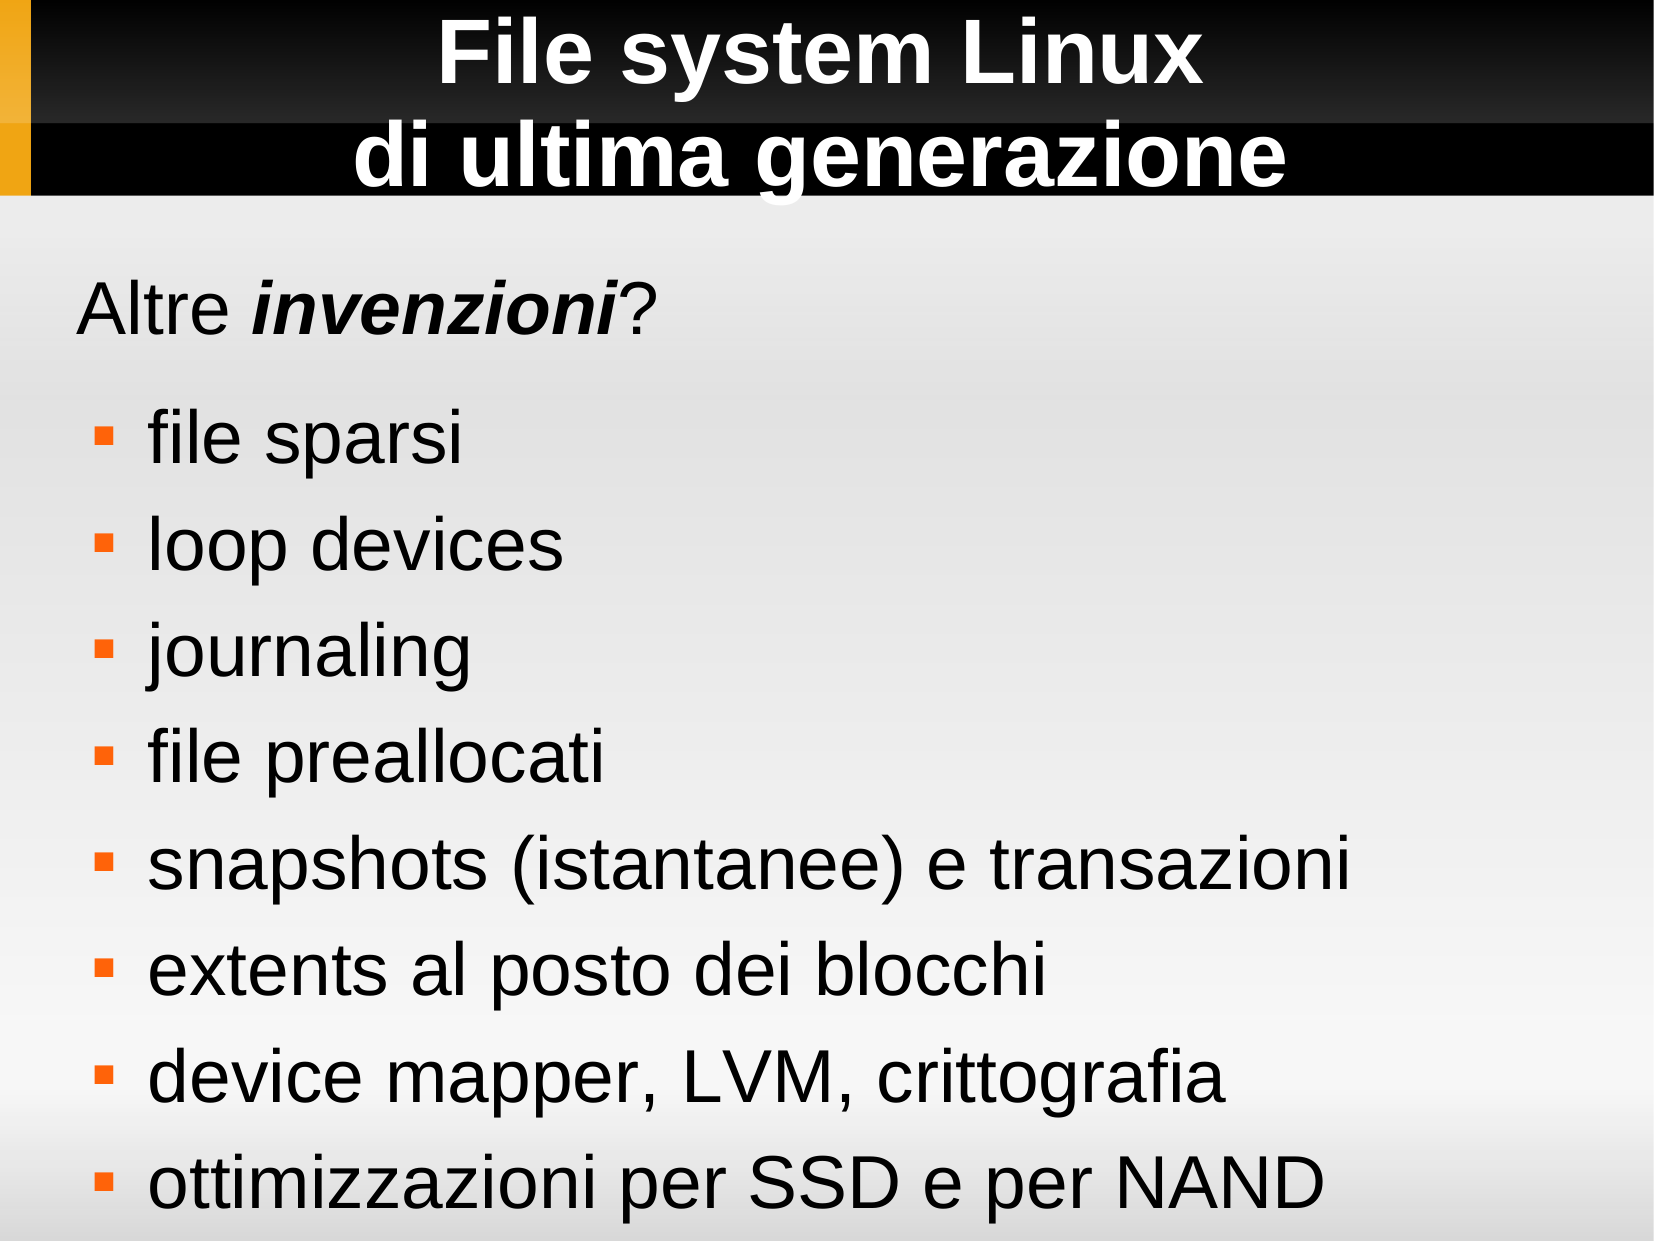

# File system Linux di ultima generazione
Altre invenzioni?
file sparsi
loop devices
journaling
file preallocati
snapshots (istantanee) e transazioni
extents al posto dei blocchi
device mapper, LVM, crittografia
ottimizzazioni per SSD e per NAND